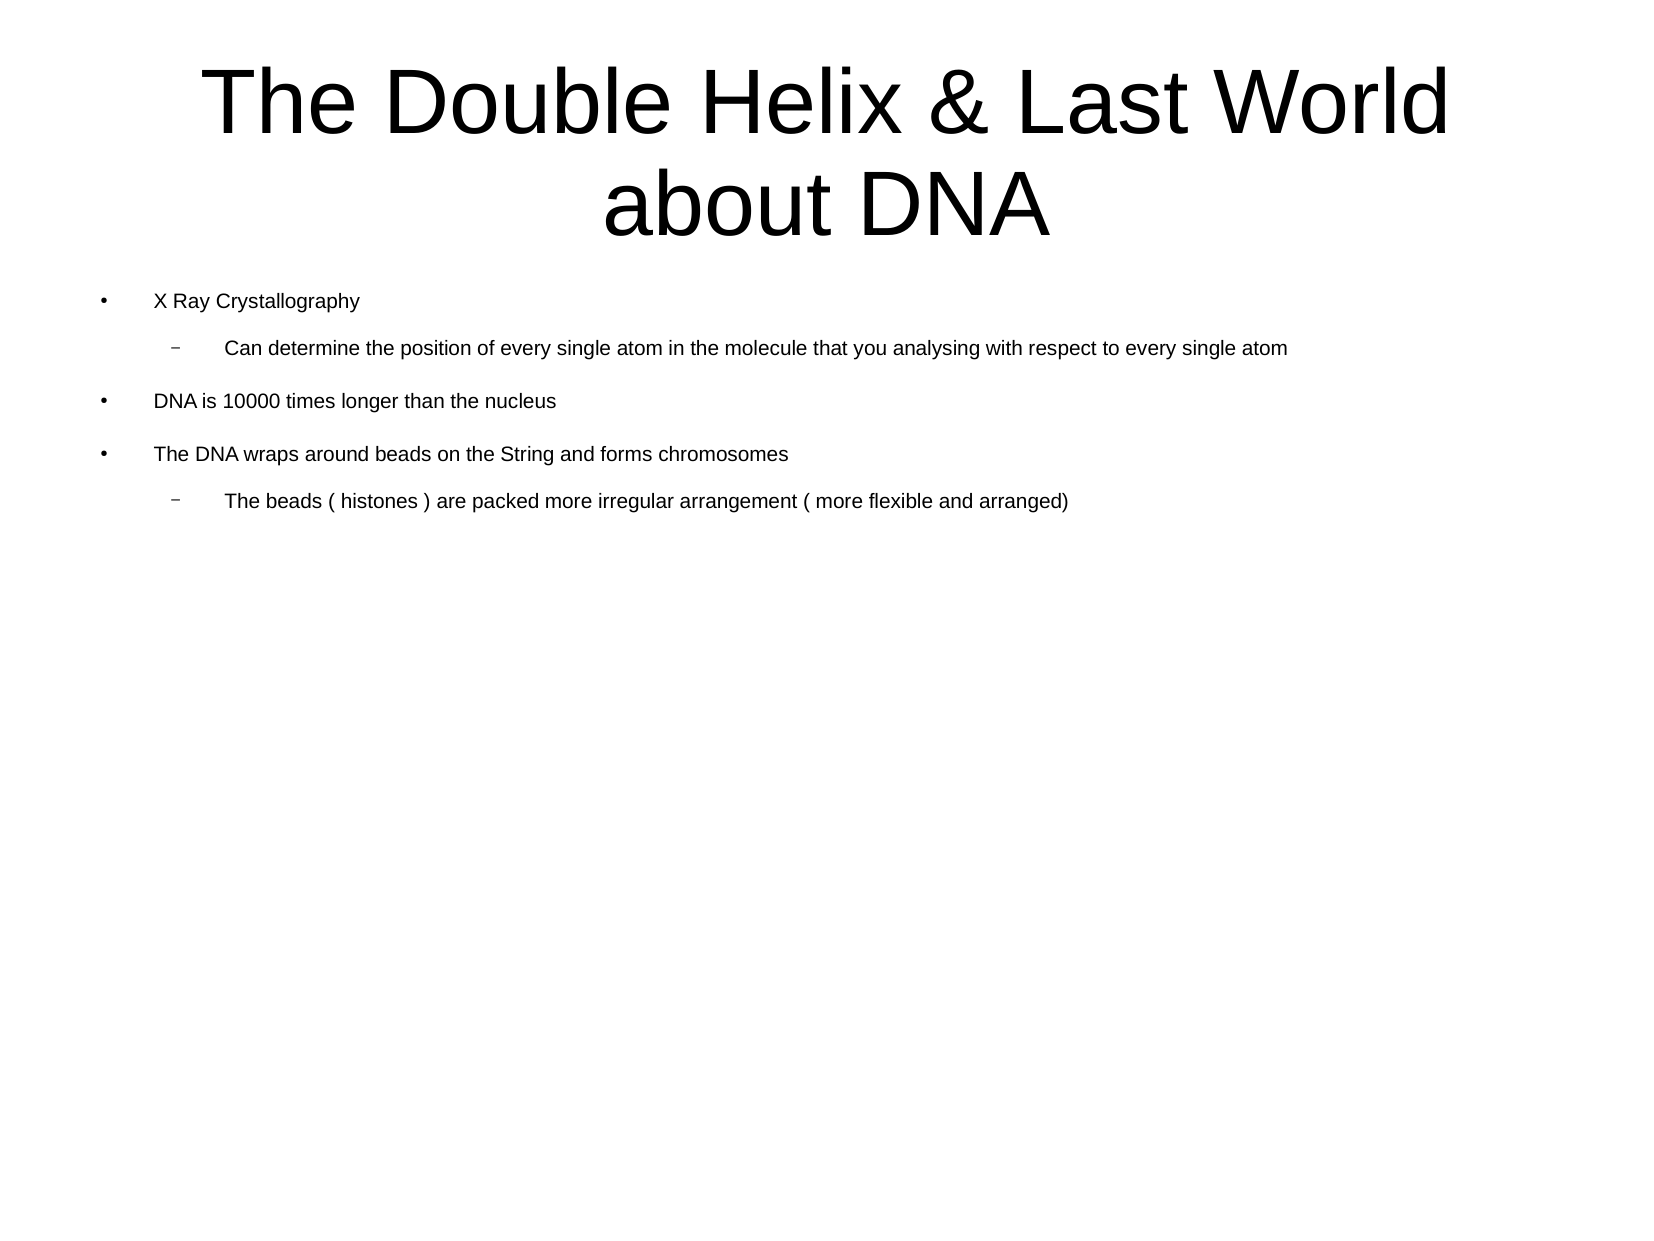

# The Double Helix & Last World about DNA
X Ray Crystallography
Can determine the position of every single atom in the molecule that you analysing with respect to every single atom
DNA is 10000 times longer than the nucleus
The DNA wraps around beads on the String and forms chromosomes
The beads ( histones ) are packed more irregular arrangement ( more flexible and arranged)